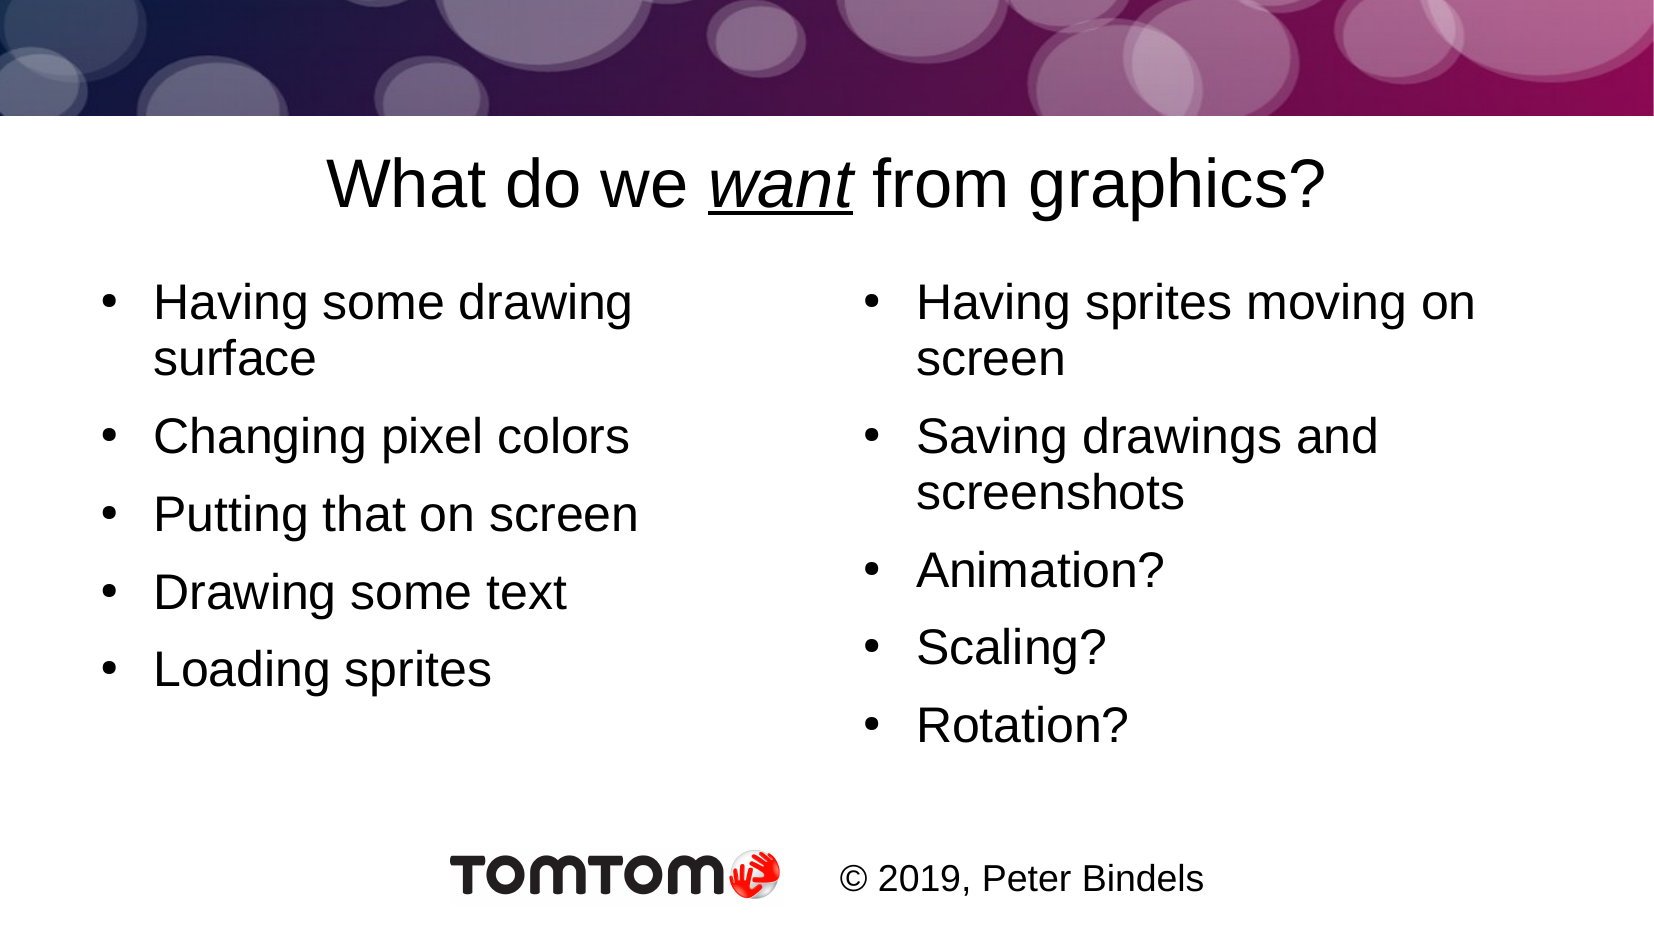

# What do we want from graphics?
Having some drawing surface
Changing pixel colors
Putting that on screen
Drawing some text
Loading sprites
Having sprites moving on screen
Saving drawings and screenshots
Animation?
Scaling?
Rotation?